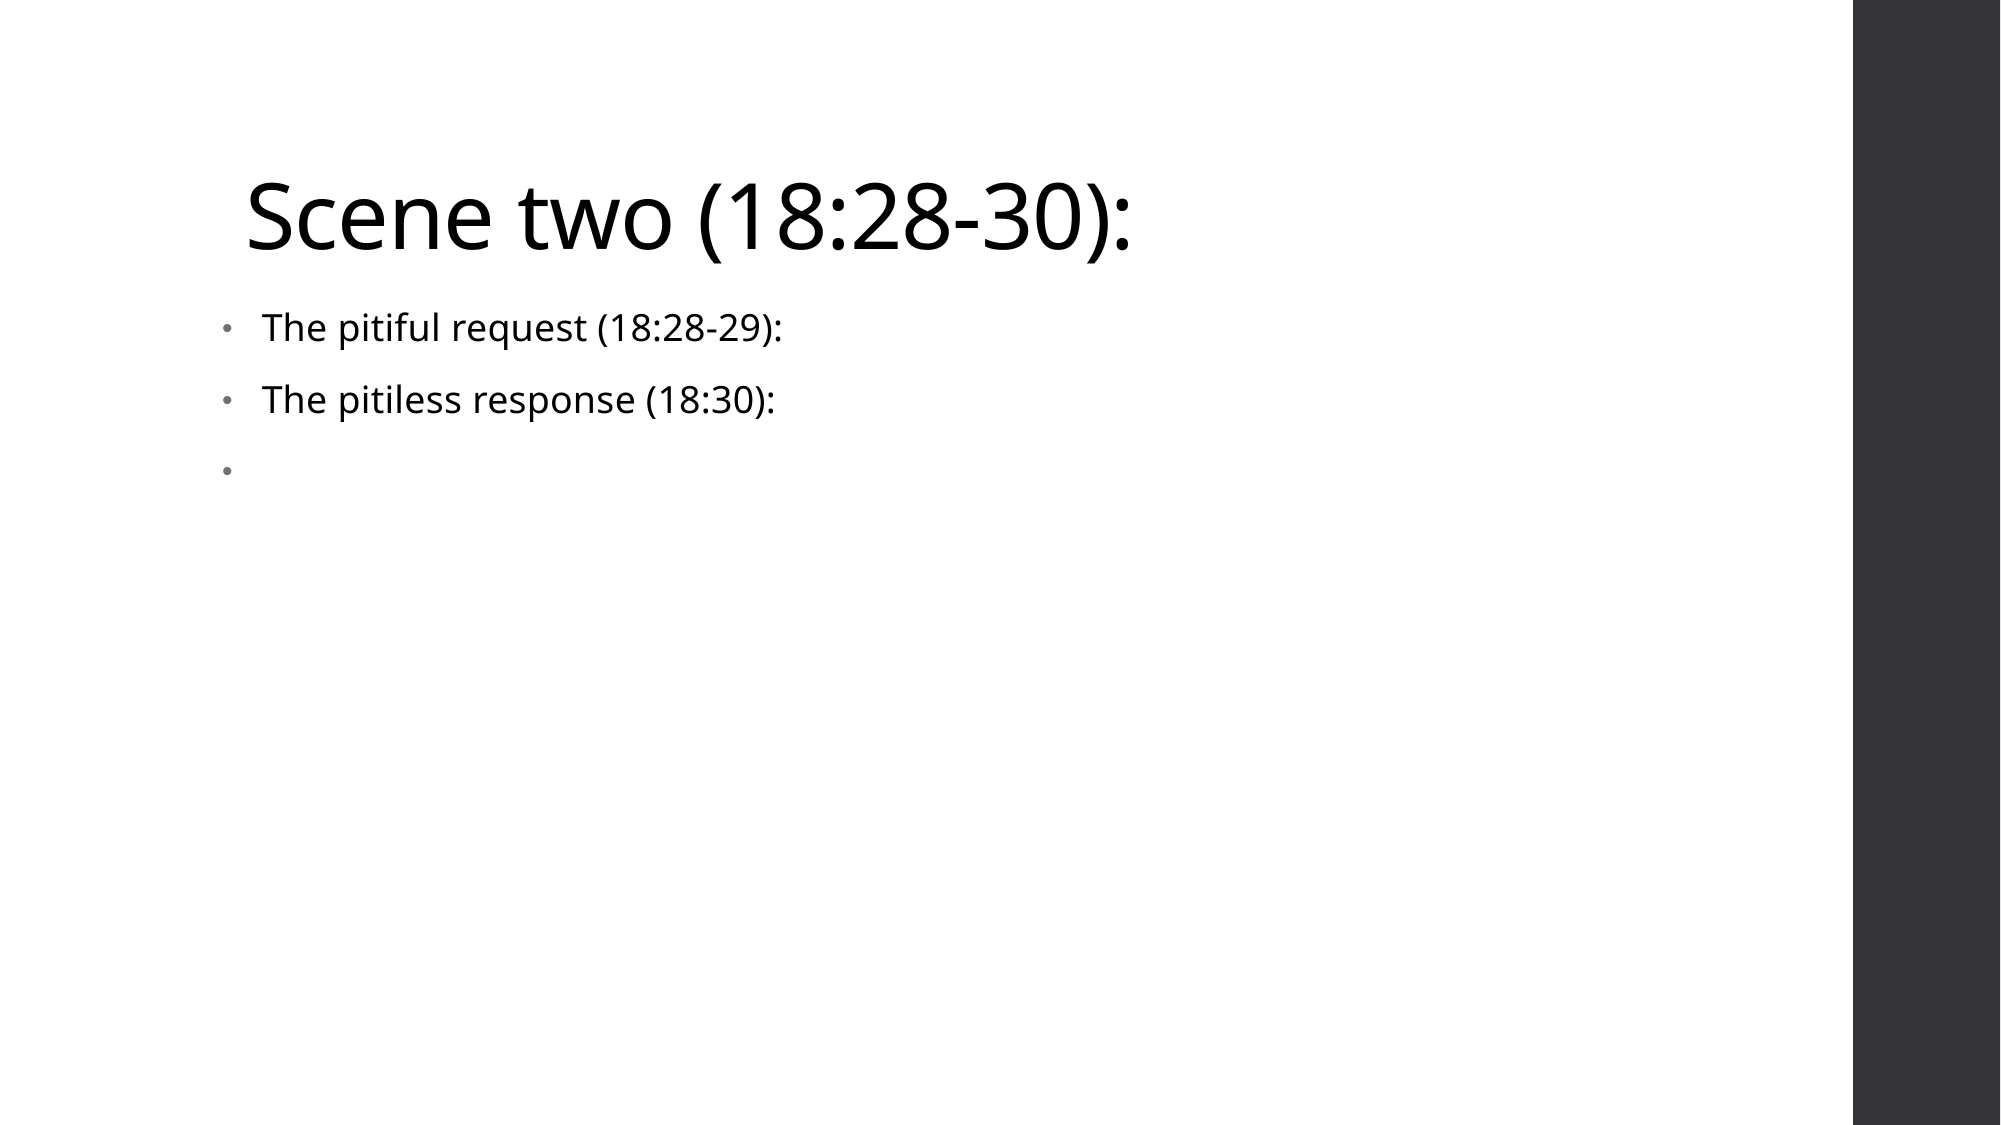

# Scene two (18:28-30):
 The pitiful request (18:28-29):
 The pitiless response (18:30):